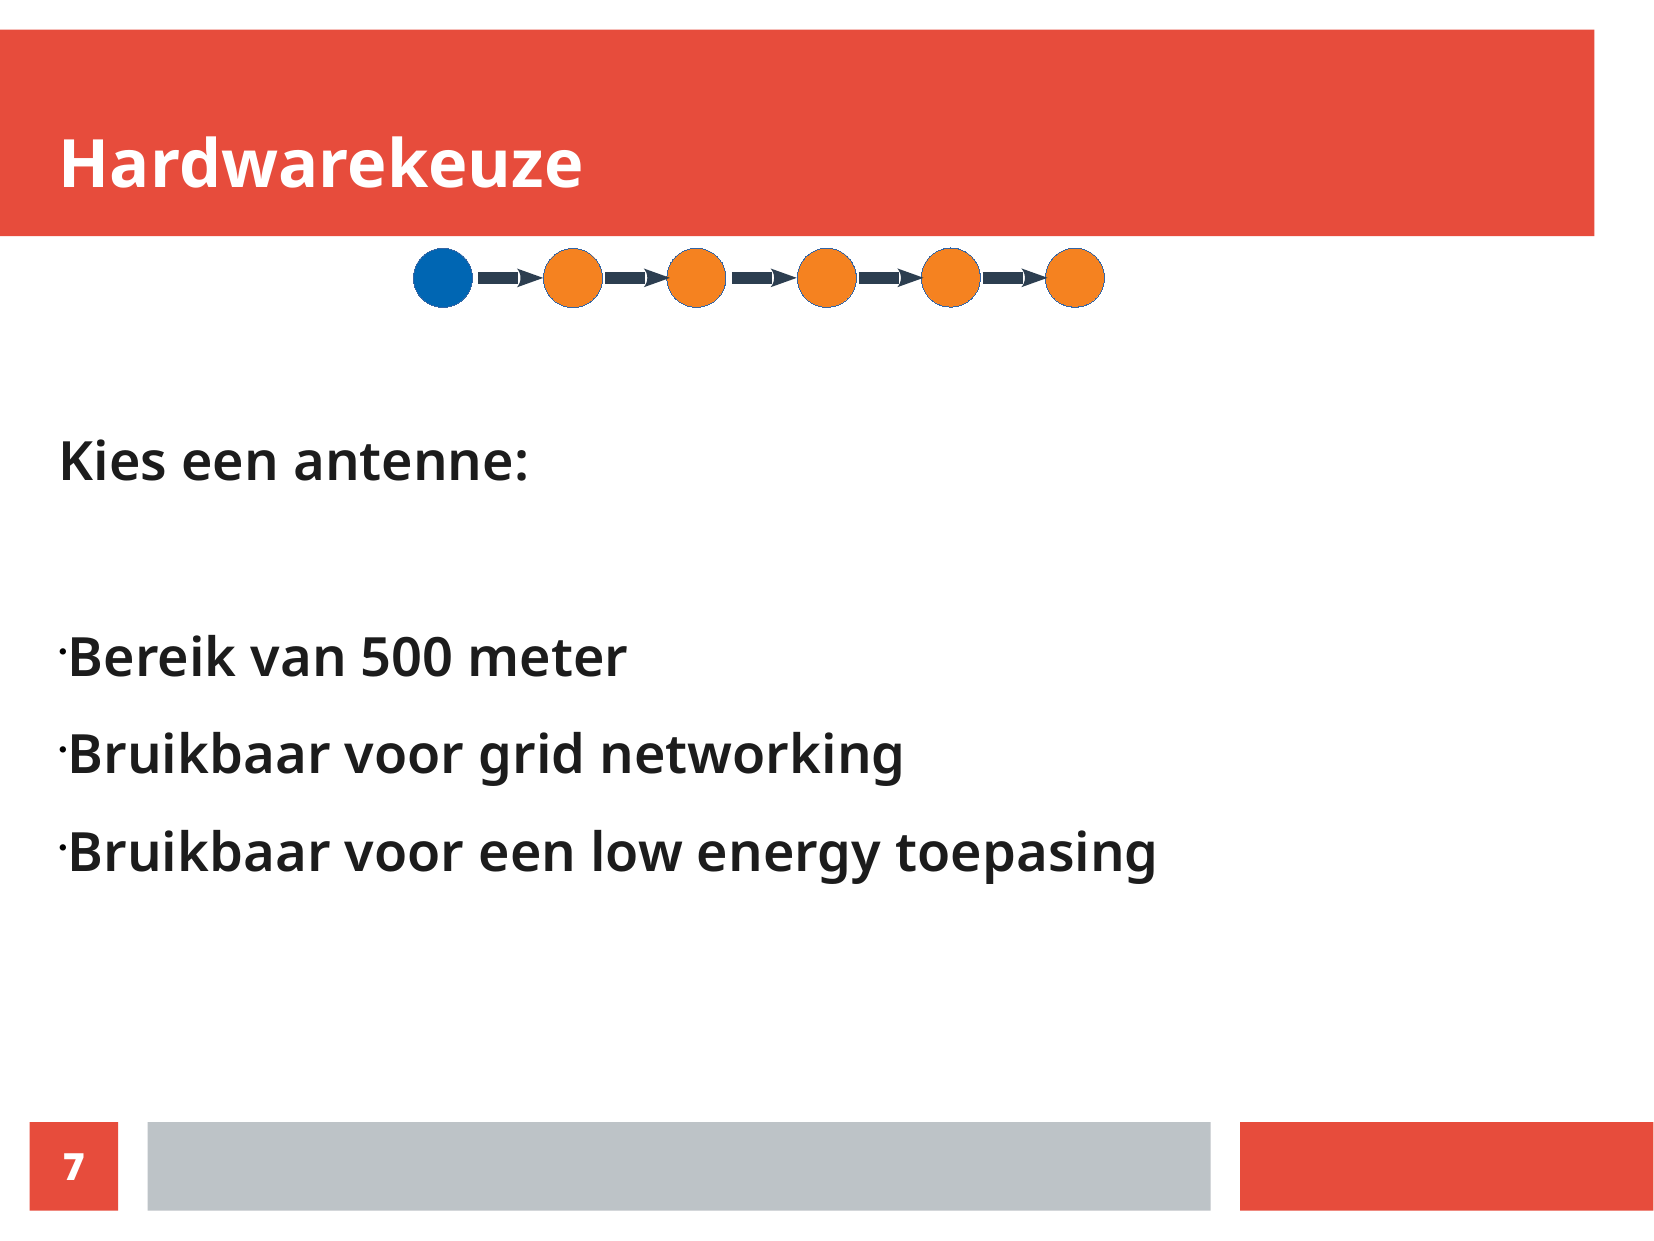

# Hardwarekeuze
Kies een antenne:
Bereik van 500 meter
Bruikbaar voor grid networking
Bruikbaar voor een low energy toepasing
7